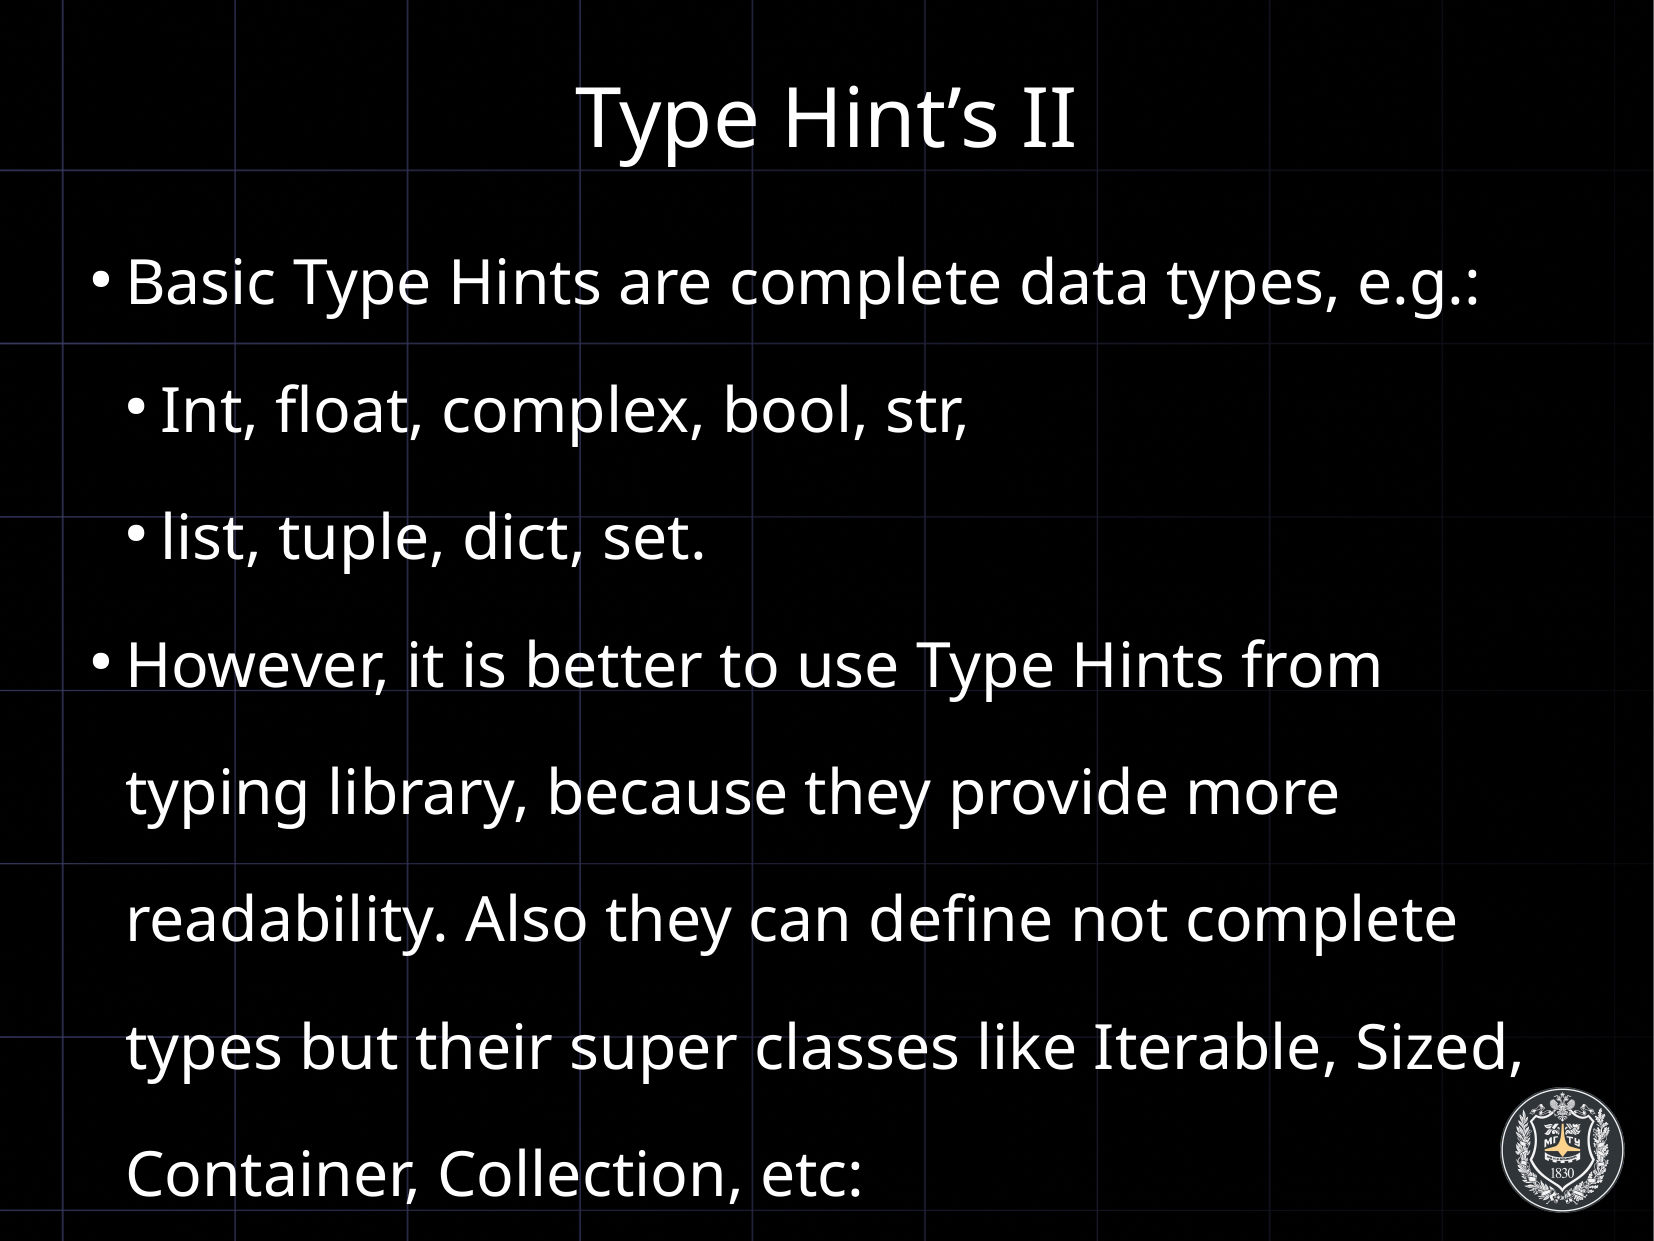

# Type Hint’s II
Basic Type Hints are complete data types, e.g.:
Int, float, complex, bool, str,
list, tuple, dict, set.
However, it is better to use Type Hints from typing library, because they provide more readability. Also they can define not complete types but their super classes like Iterable, Sized, Container, Collection, etc:
from typing import *
Tuple, Mapping, Any, Dict, List.